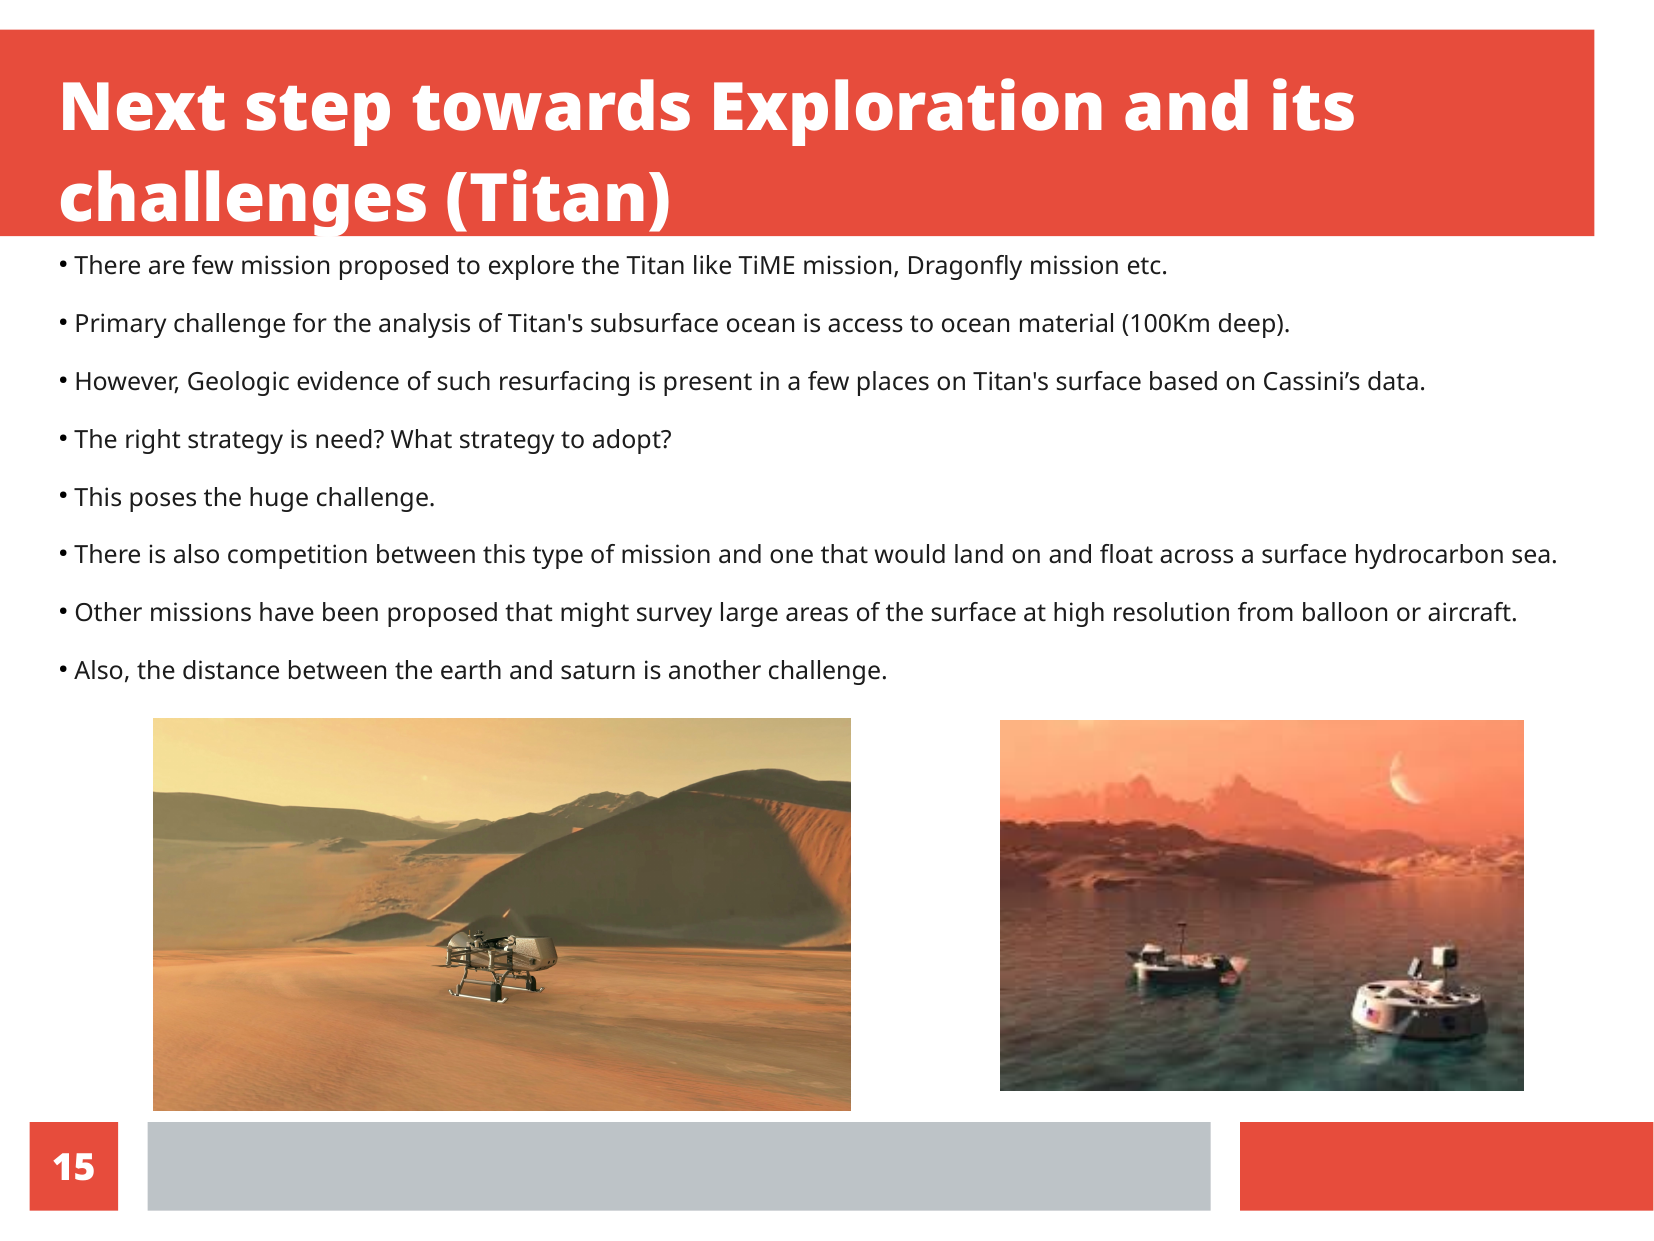

# Next step towards Exploration and its challenges (Titan)
 There are few mission proposed to explore the Titan like TiME mission, Dragonfly mission etc.
 Primary challenge for the analysis of Titan's subsurface ocean is access to ocean material (100Km deep).
 However, Geologic evidence of such resurfacing is present in a few places on Titan's surface based on Cassini’s data.
 The right strategy is need? What strategy to adopt?
 This poses the huge challenge.
 There is also competition between this type of mission and one that would land on and float across a surface hydrocarbon sea.
 Other missions have been proposed that might survey large areas of the surface at high resolution from balloon or aircraft.
 Also, the distance between the earth and saturn is another challenge.
15